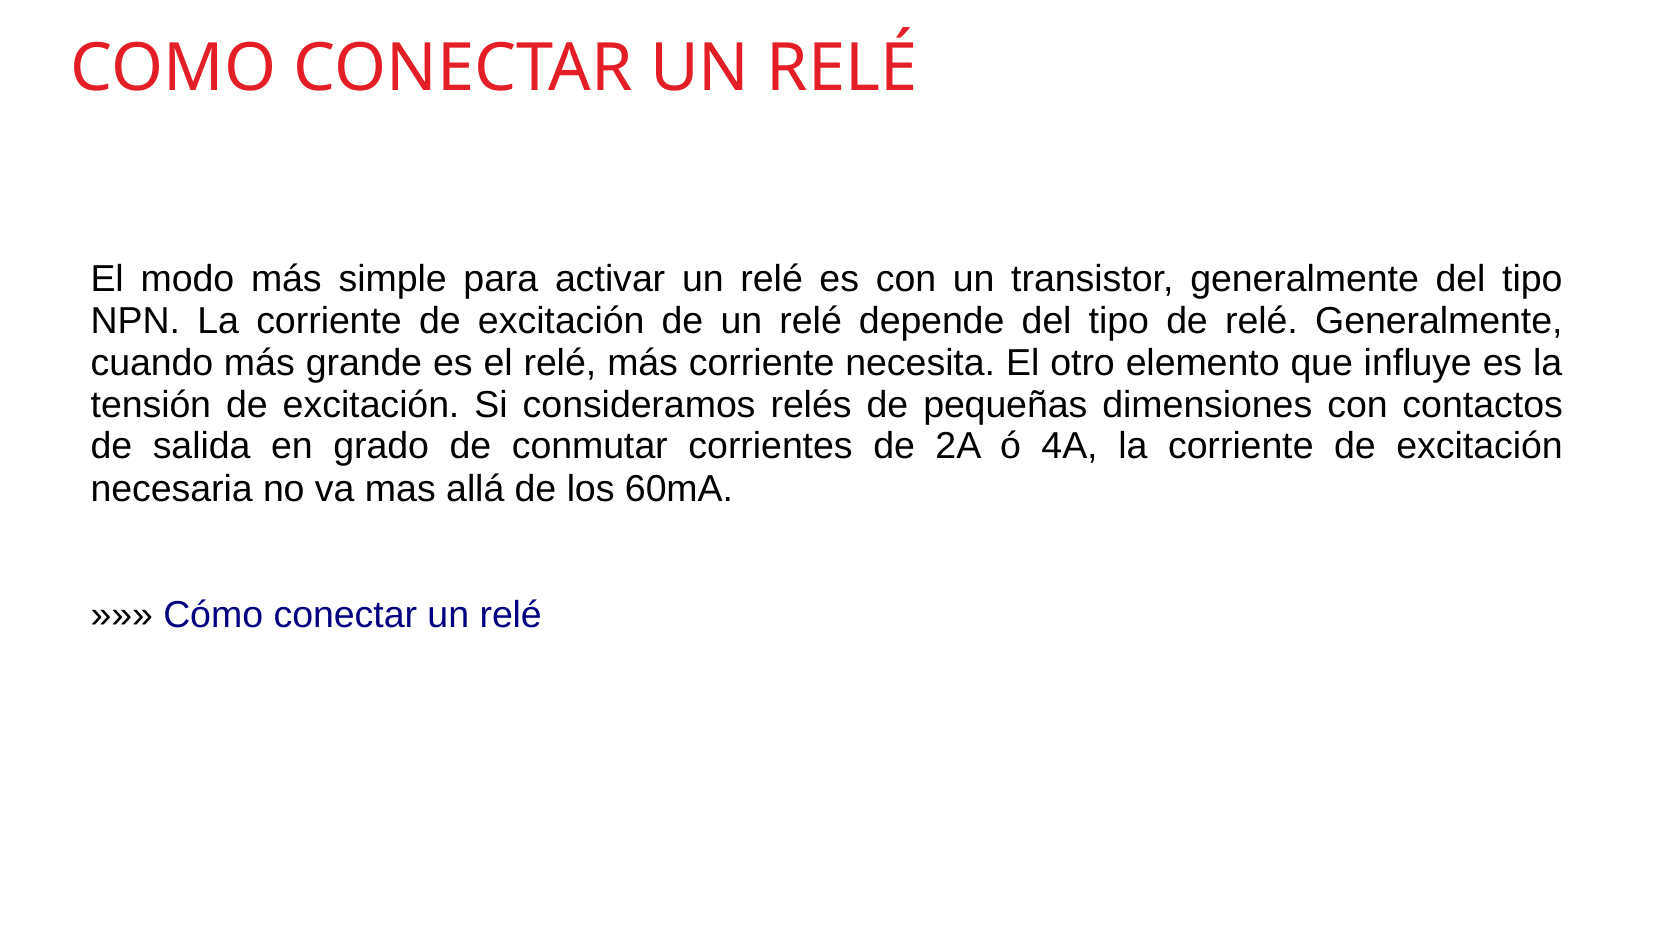

# COMO CONECTAR UN RELÉ
El modo más simple para activar un relé es con un transistor, generalmente del tipo NPN. La corriente de excitación de un relé depende del tipo de relé. Generalmente, cuando más grande es el relé, más corriente necesita. El otro elemento que influye es la tensión de excitación. Si consideramos relés de pequeñas dimensiones con contactos de salida en grado de conmutar corrientes de 2A ó 4A, la corriente de excitación necesaria no va mas allá de los 60mA.
»»» Cómo conectar un relé